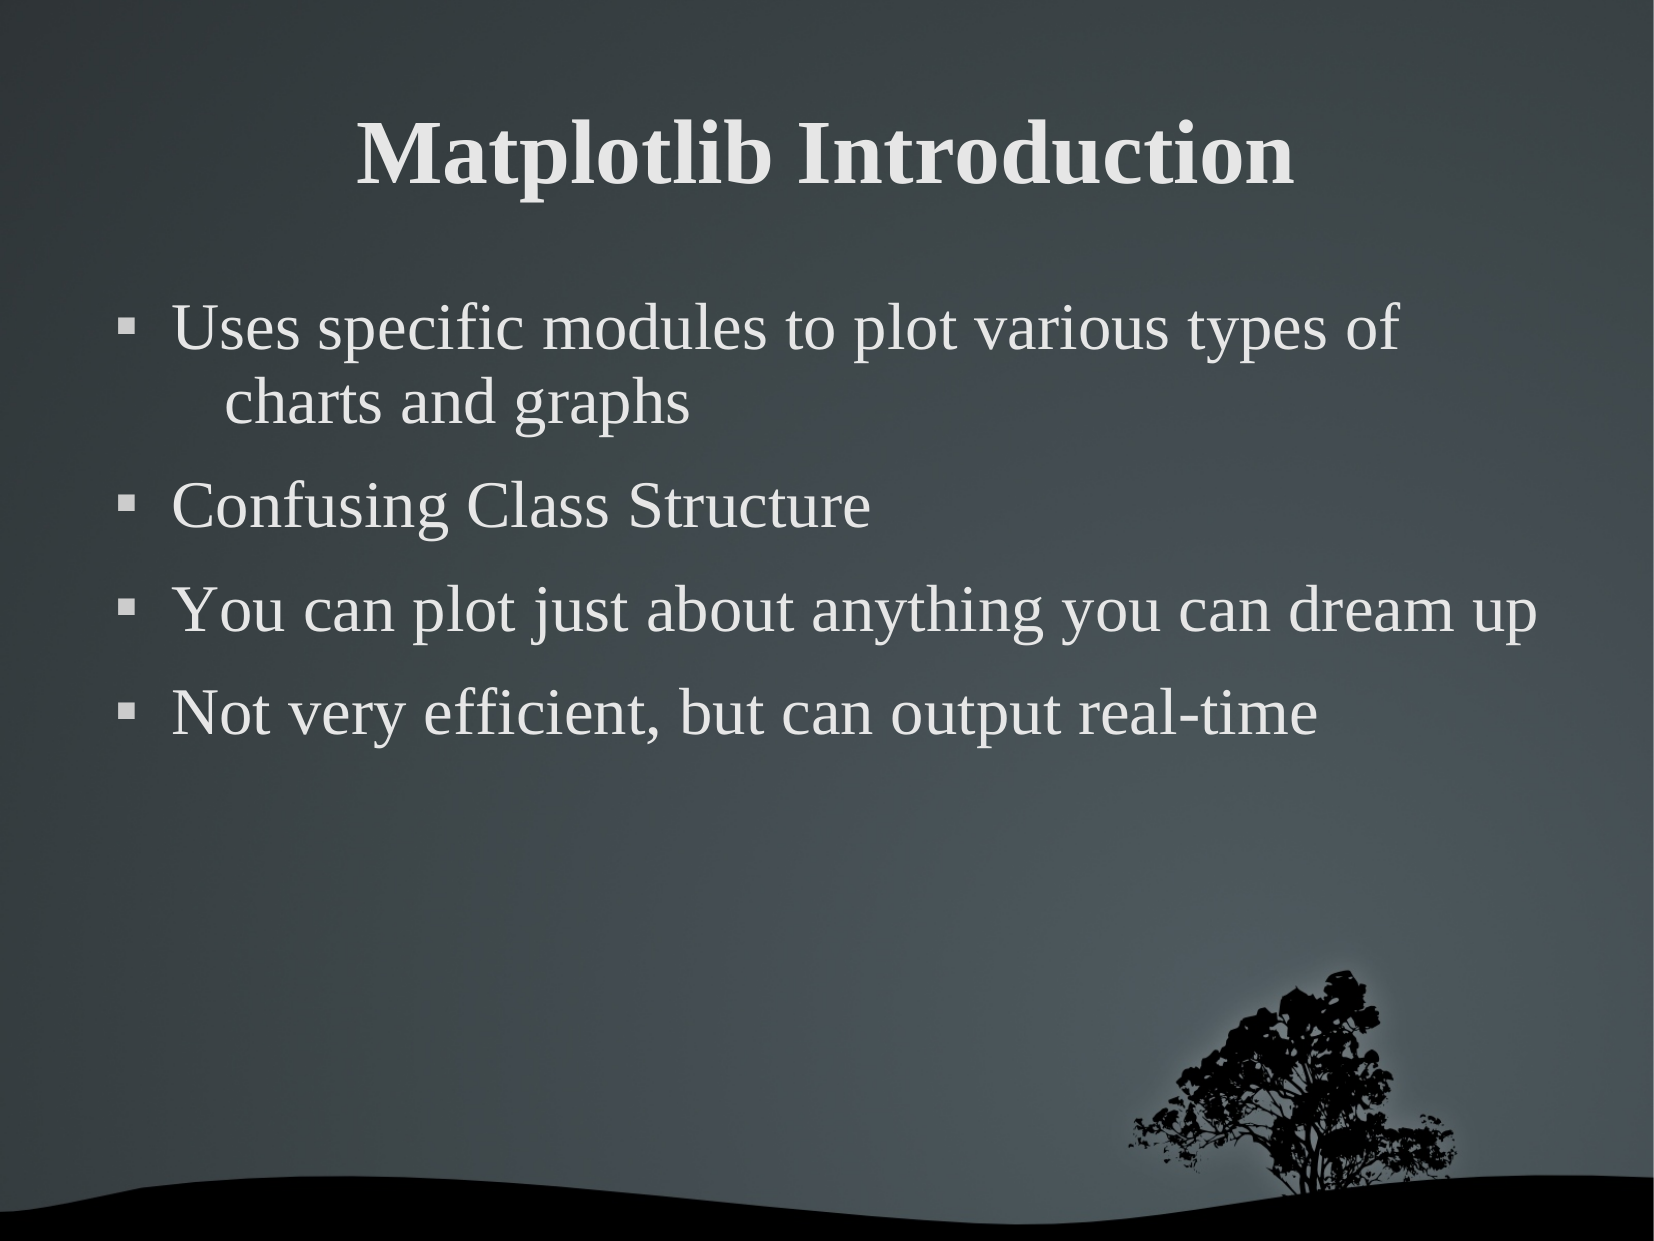

# Matplotlib Introduction
Uses specific modules to plot various types of charts and graphs
Confusing Class Structure
You can plot just about anything you can dream up
Not very efficient, but can output real-time